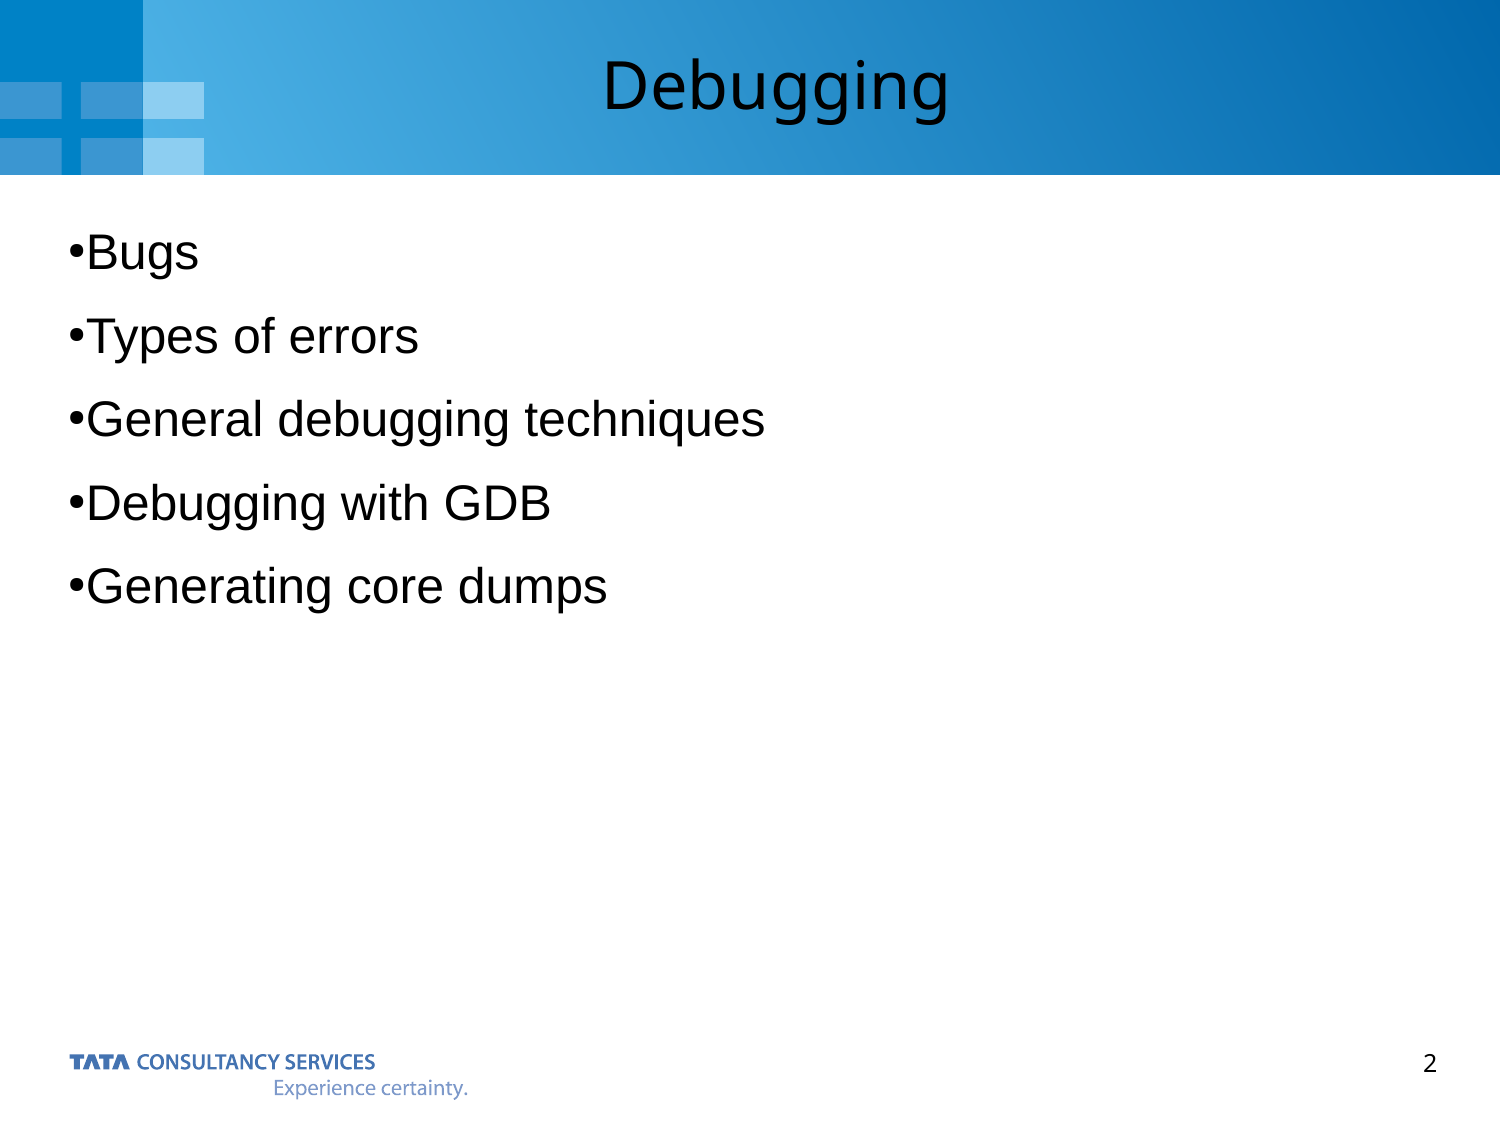

Debugging
Bugs
Types of errors
General debugging techniques
Debugging with GDB
Generating core dumps